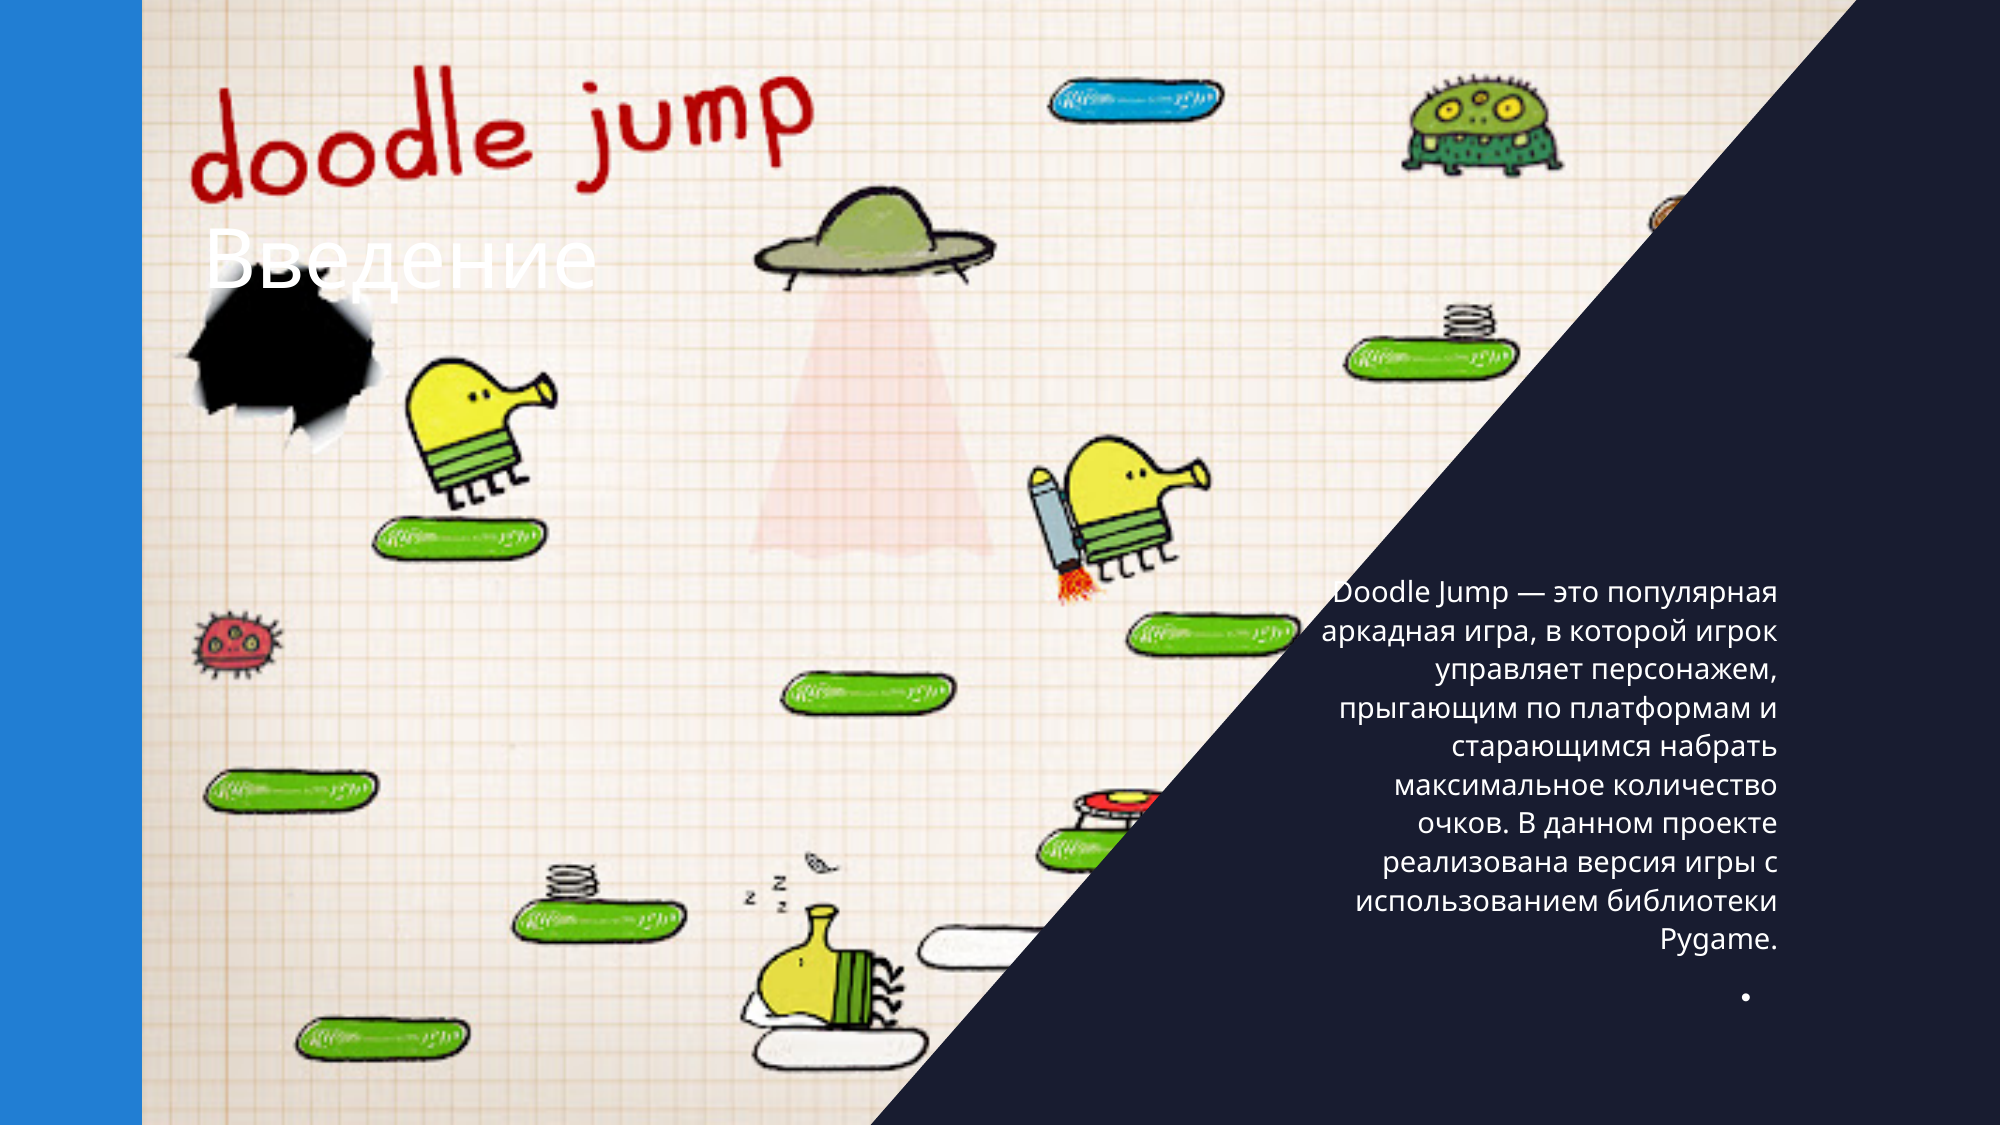

# Введение
Doodle Jump — это популярная аркадная игра, в которой игрок управляет персонажем, прыгающим по платформам и старающимся набрать максимальное количество очков. В данном проекте реализована версия игры с использованием библиотеки Pygame.